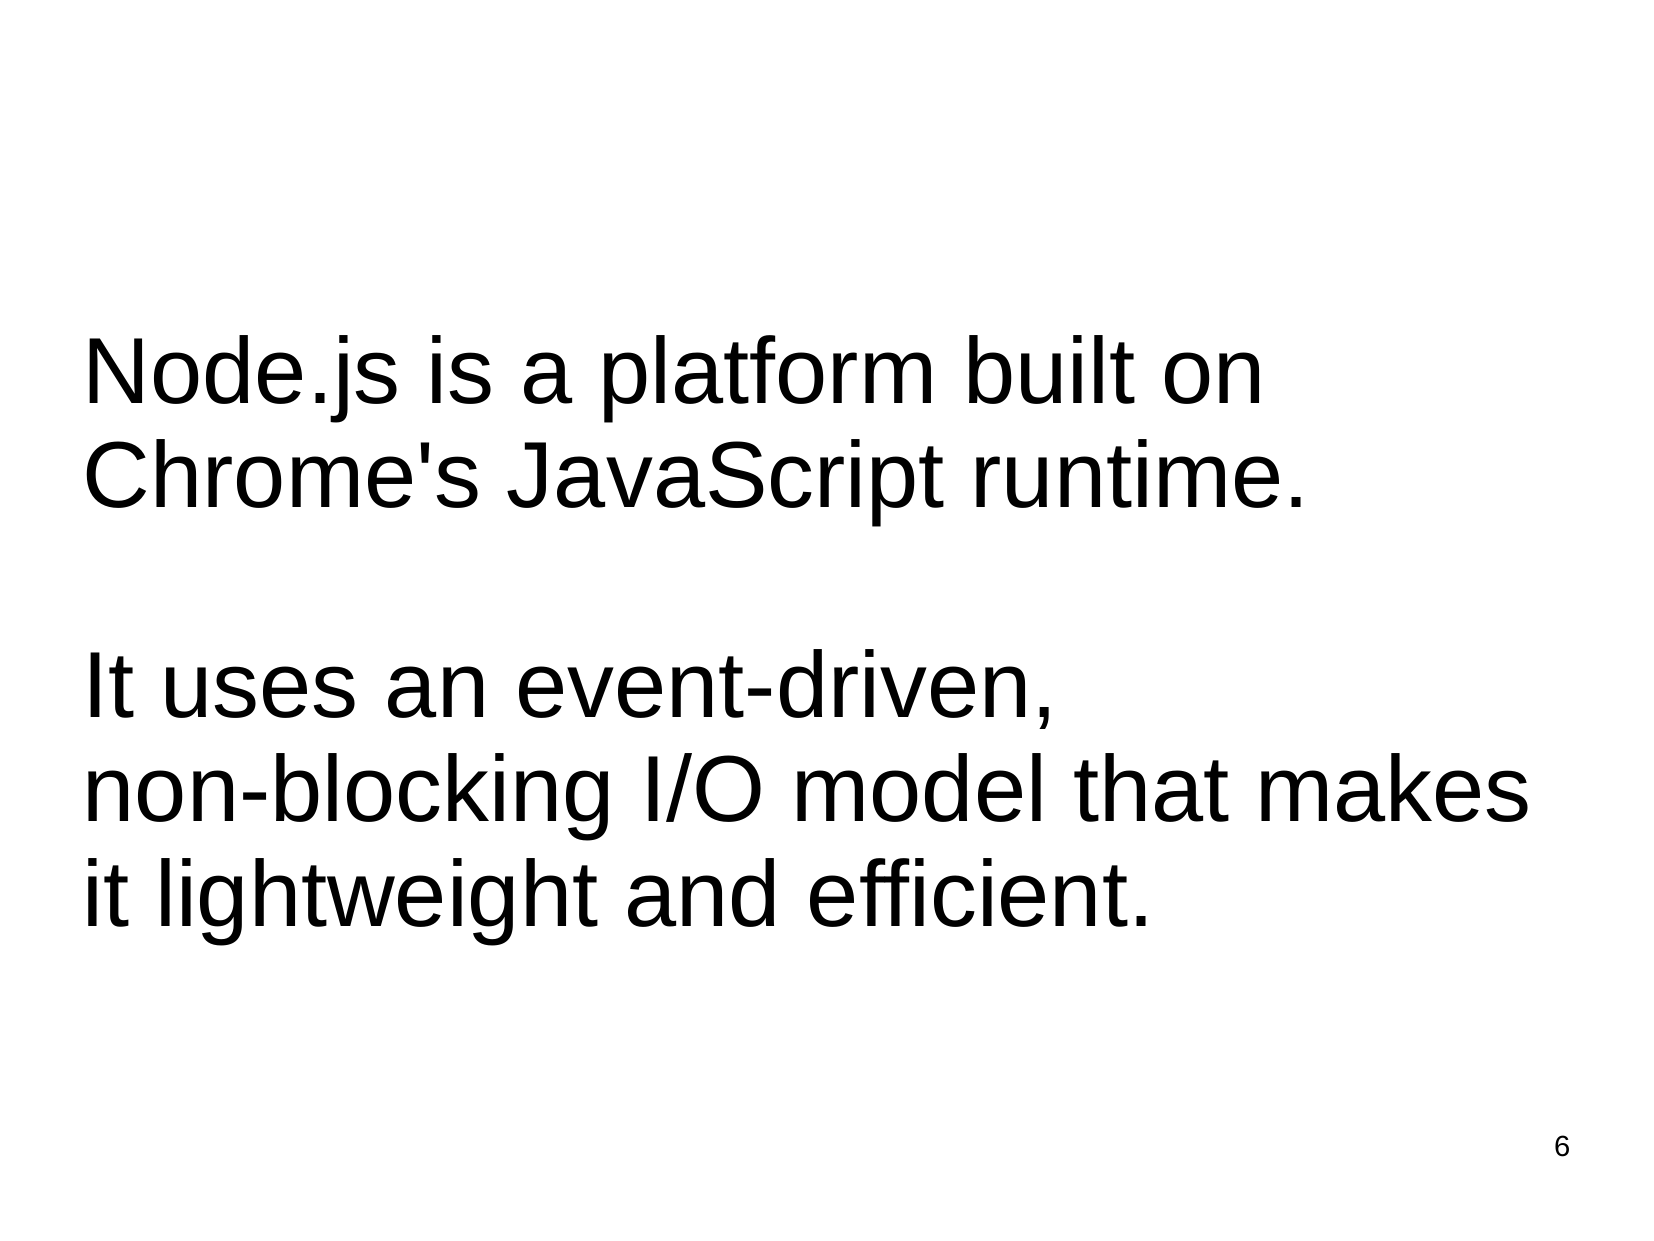

# Node.js is a platform built on Chrome's JavaScript runtime.
It uses an event-driven,
non-blocking I/O model that makes it lightweight and efficient.
6